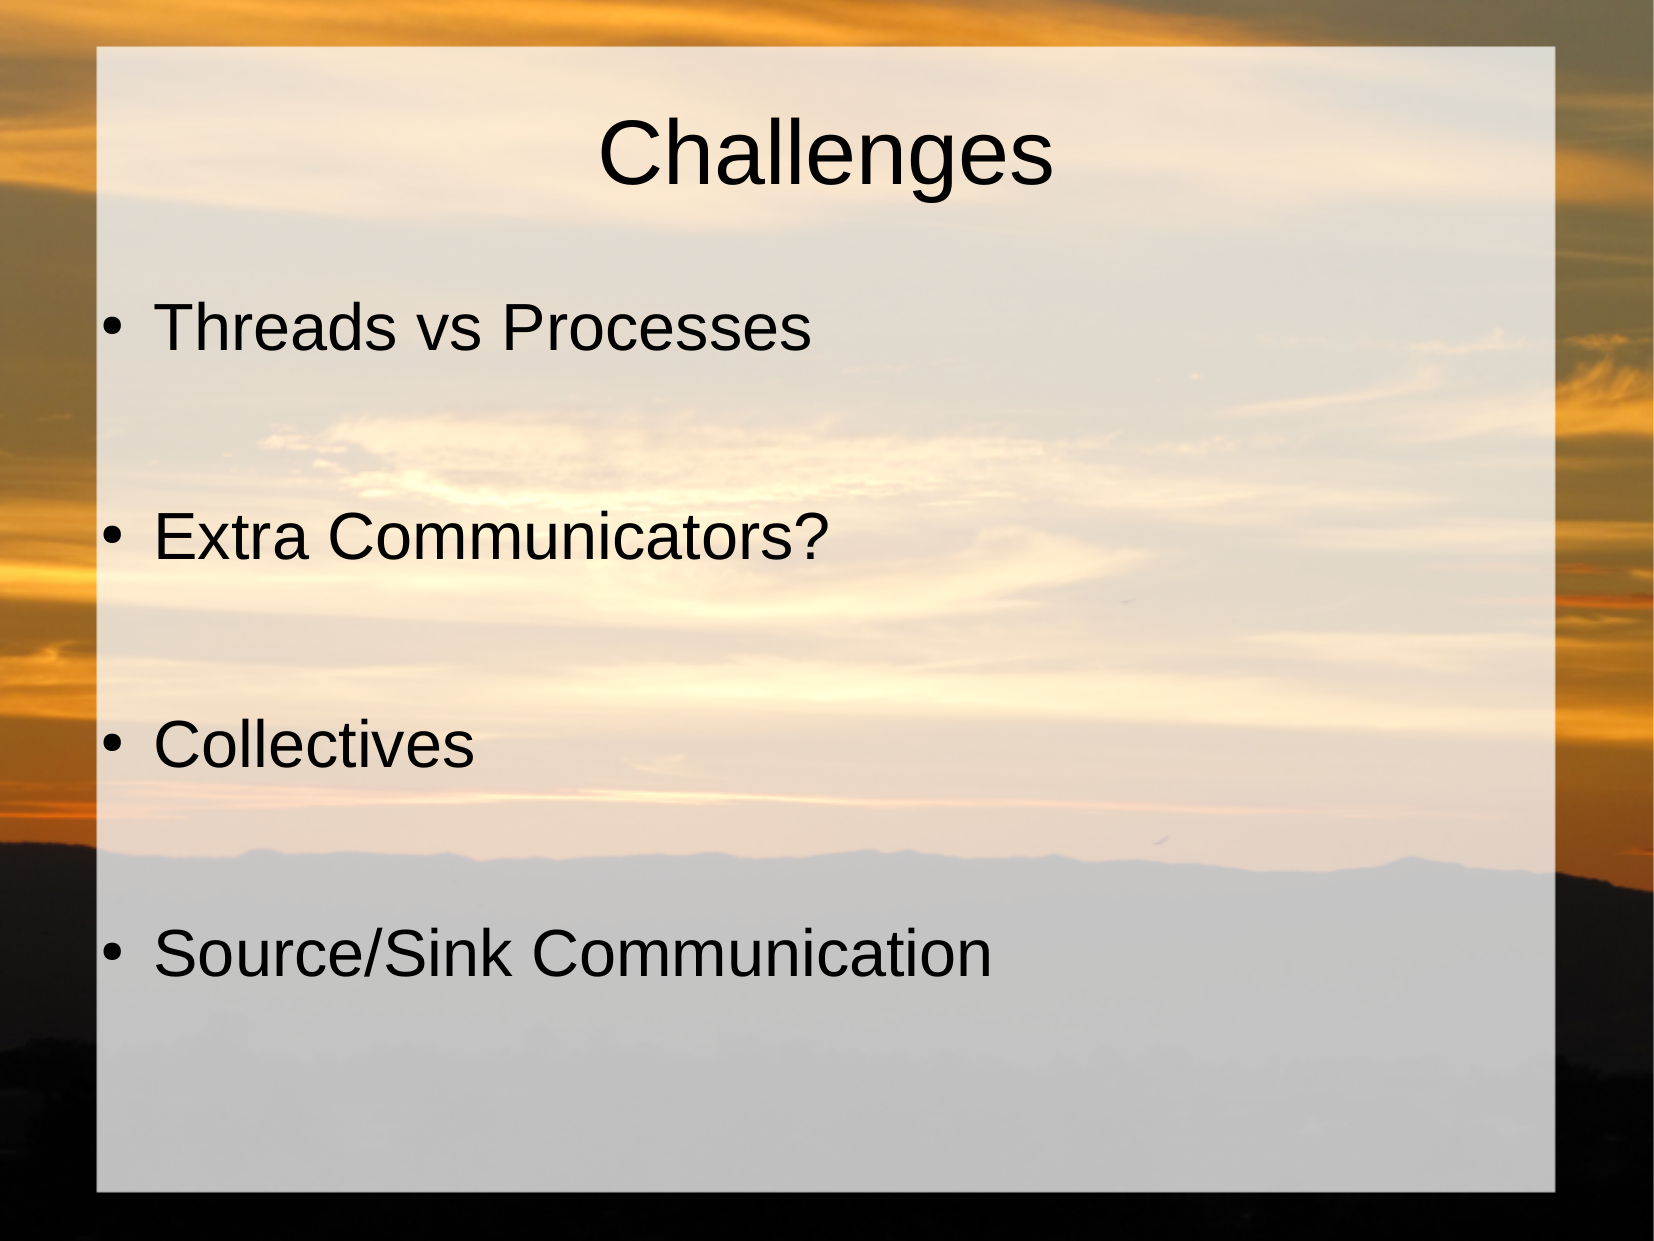

# Challenges
Threads vs Processes
Extra Communicators?
Collectives
Source/Sink Communication